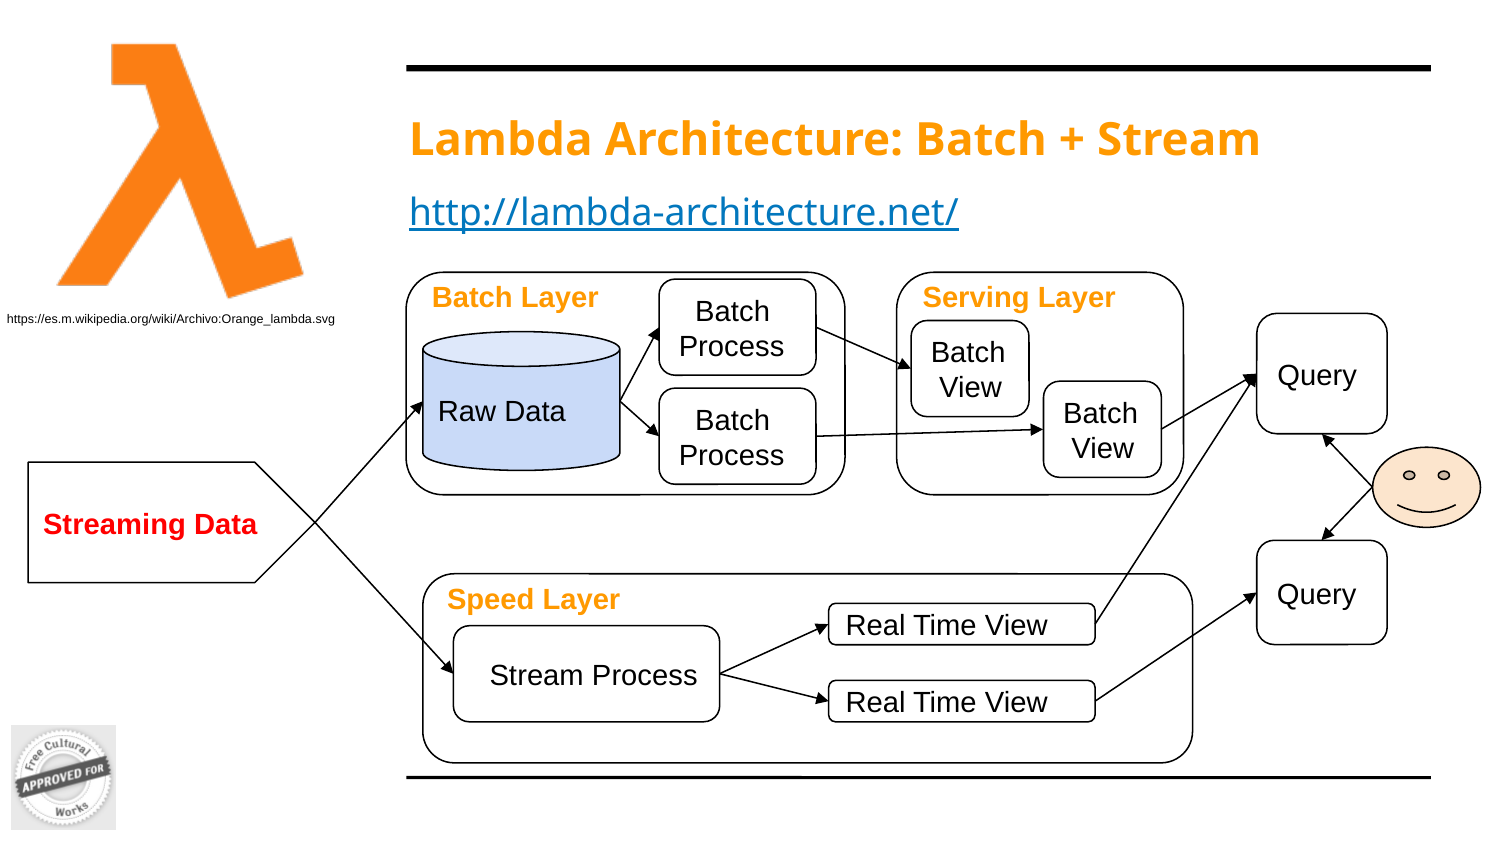

# Lambda Architecture: Batch + Stream
http://lambda-architecture.net/
Batch Layer
Serving Layer
 Batch Process
https://es.m.wikipedia.org/wiki/Archivo:Orange_lambda.svg
Query
Batch View
Raw Data
Batch View
 Batch Process
Streaming Data
Query
Speed Layer
Real Time View
 Stream Process
Real Time View